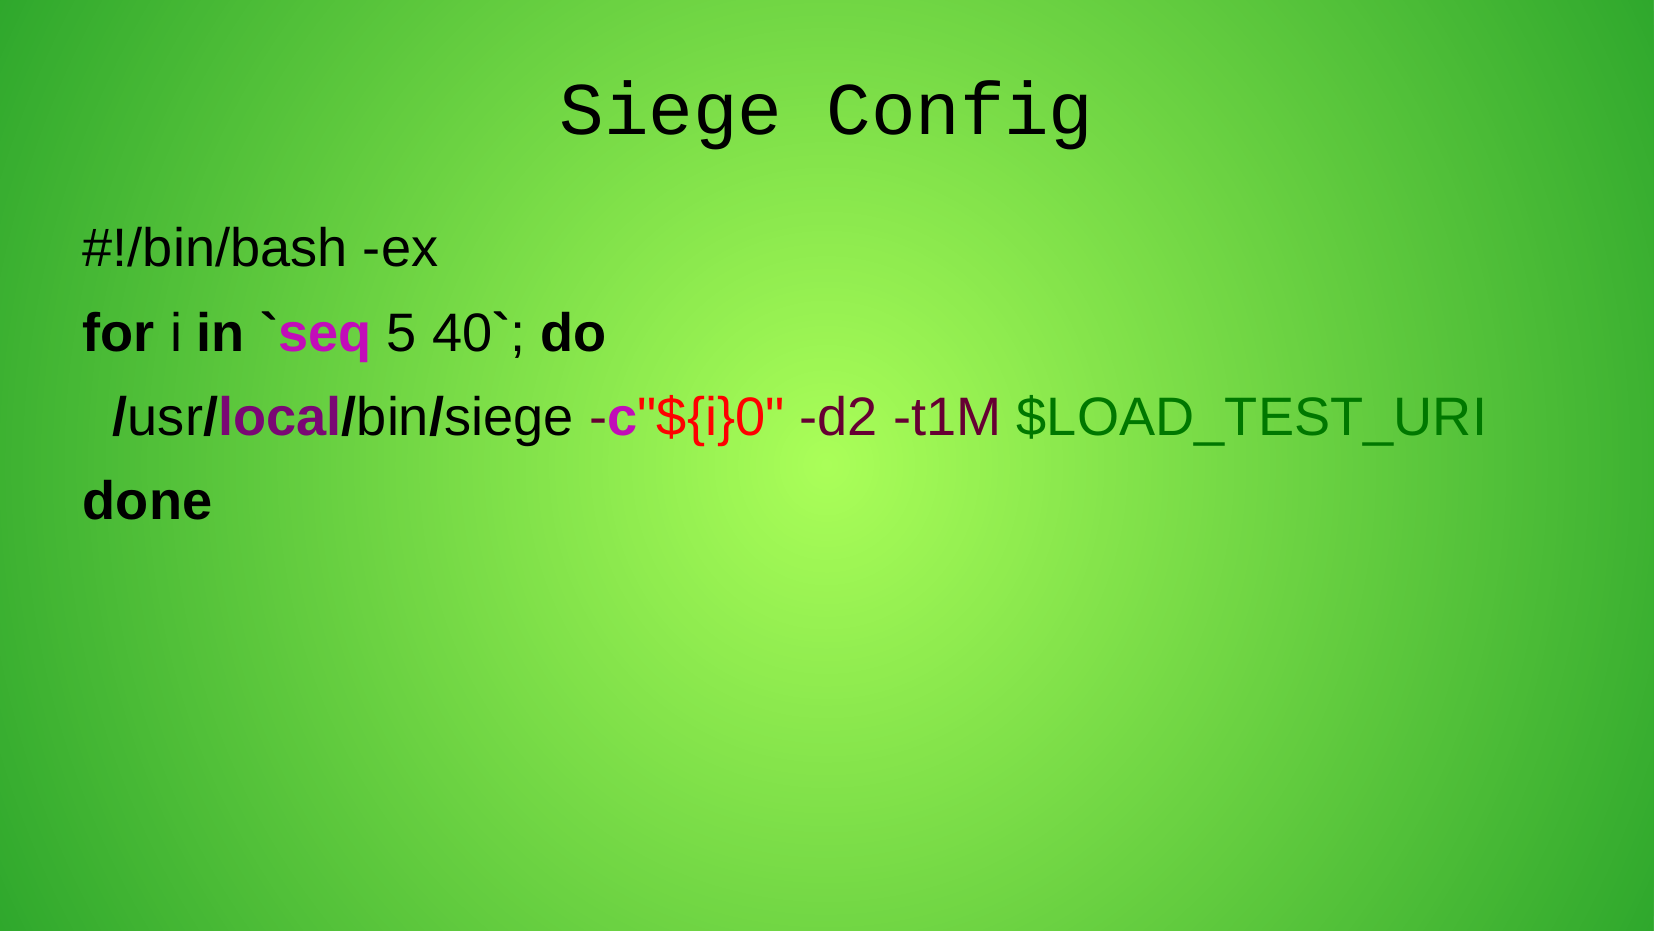

# Siege Config
#!/bin/bash -ex
for i in `seq 5 40`; do
 /usr/local/bin/siege -c"${i}0" -d2 -t1M $LOAD_TEST_URI
done